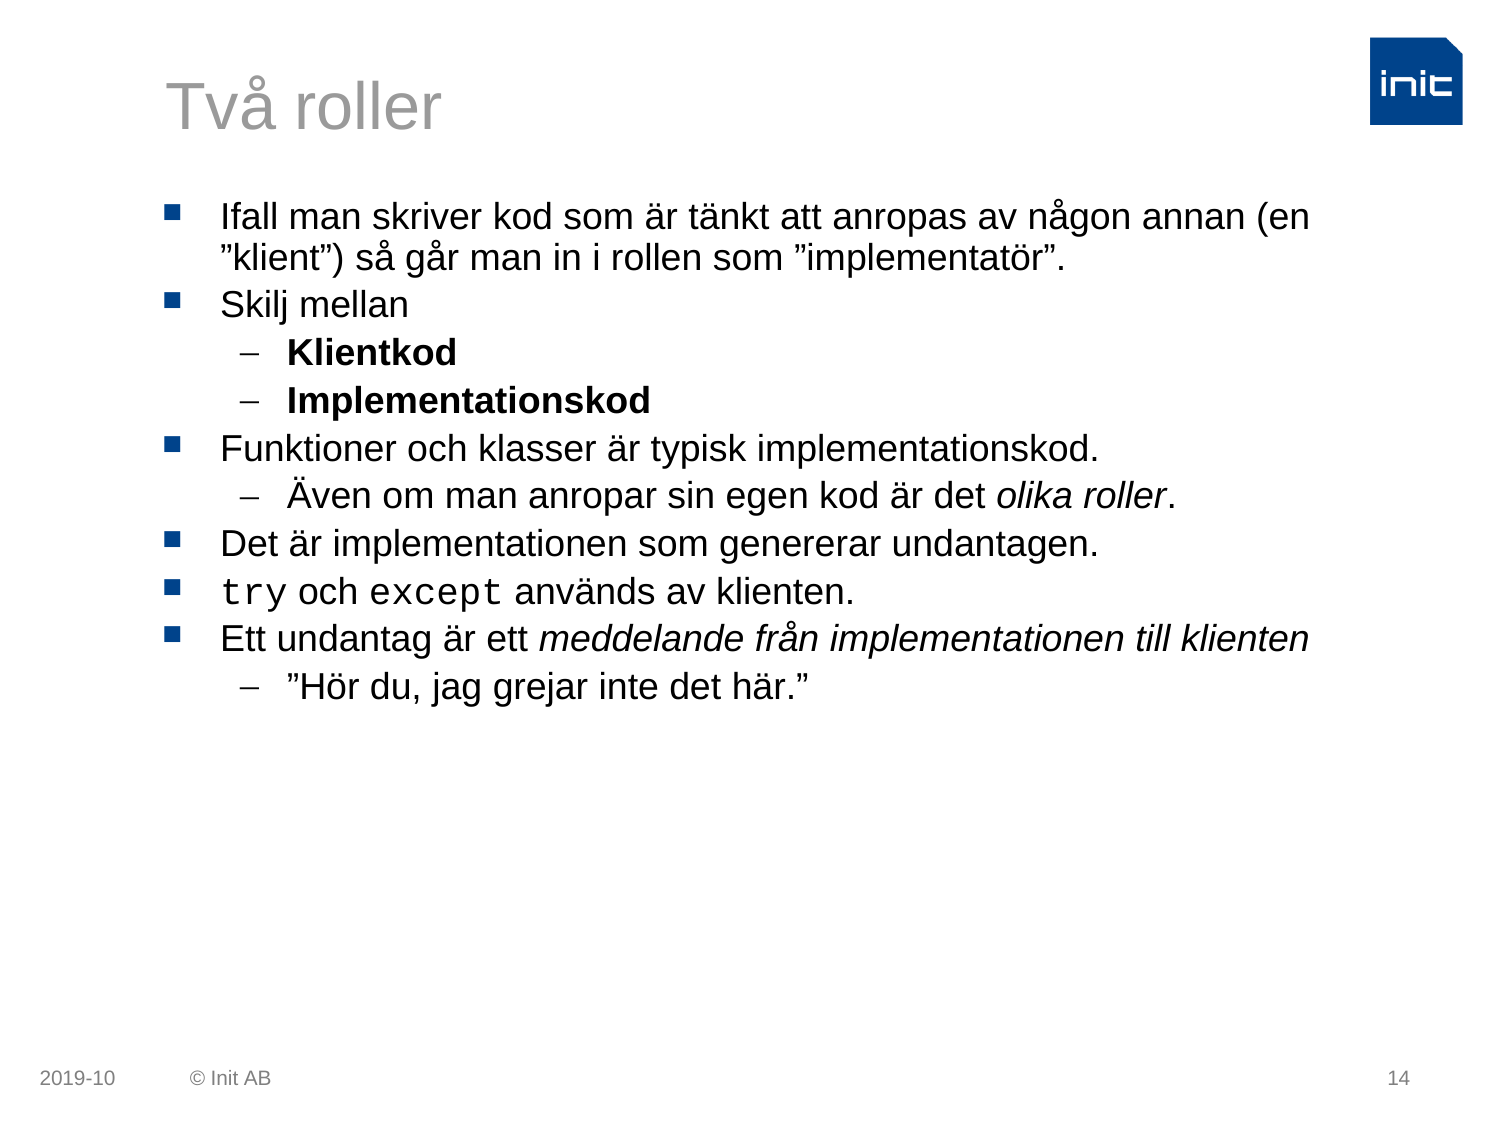

Två roller
Ifall man skriver kod som är tänkt att anropas av någon annan (en ”klient”) så går man in i rollen som ”implementatör”.
Skilj mellan
Klientkod
Implementationskod
Funktioner och klasser är typisk implementationskod.
Även om man anropar sin egen kod är det olika roller.
Det är implementationen som genererar undantagen.
try och except används av klienten.
Ett undantag är ett meddelande från implementationen till klienten
”Hör du, jag grejar inte det här.”
2019-10
© Init AB